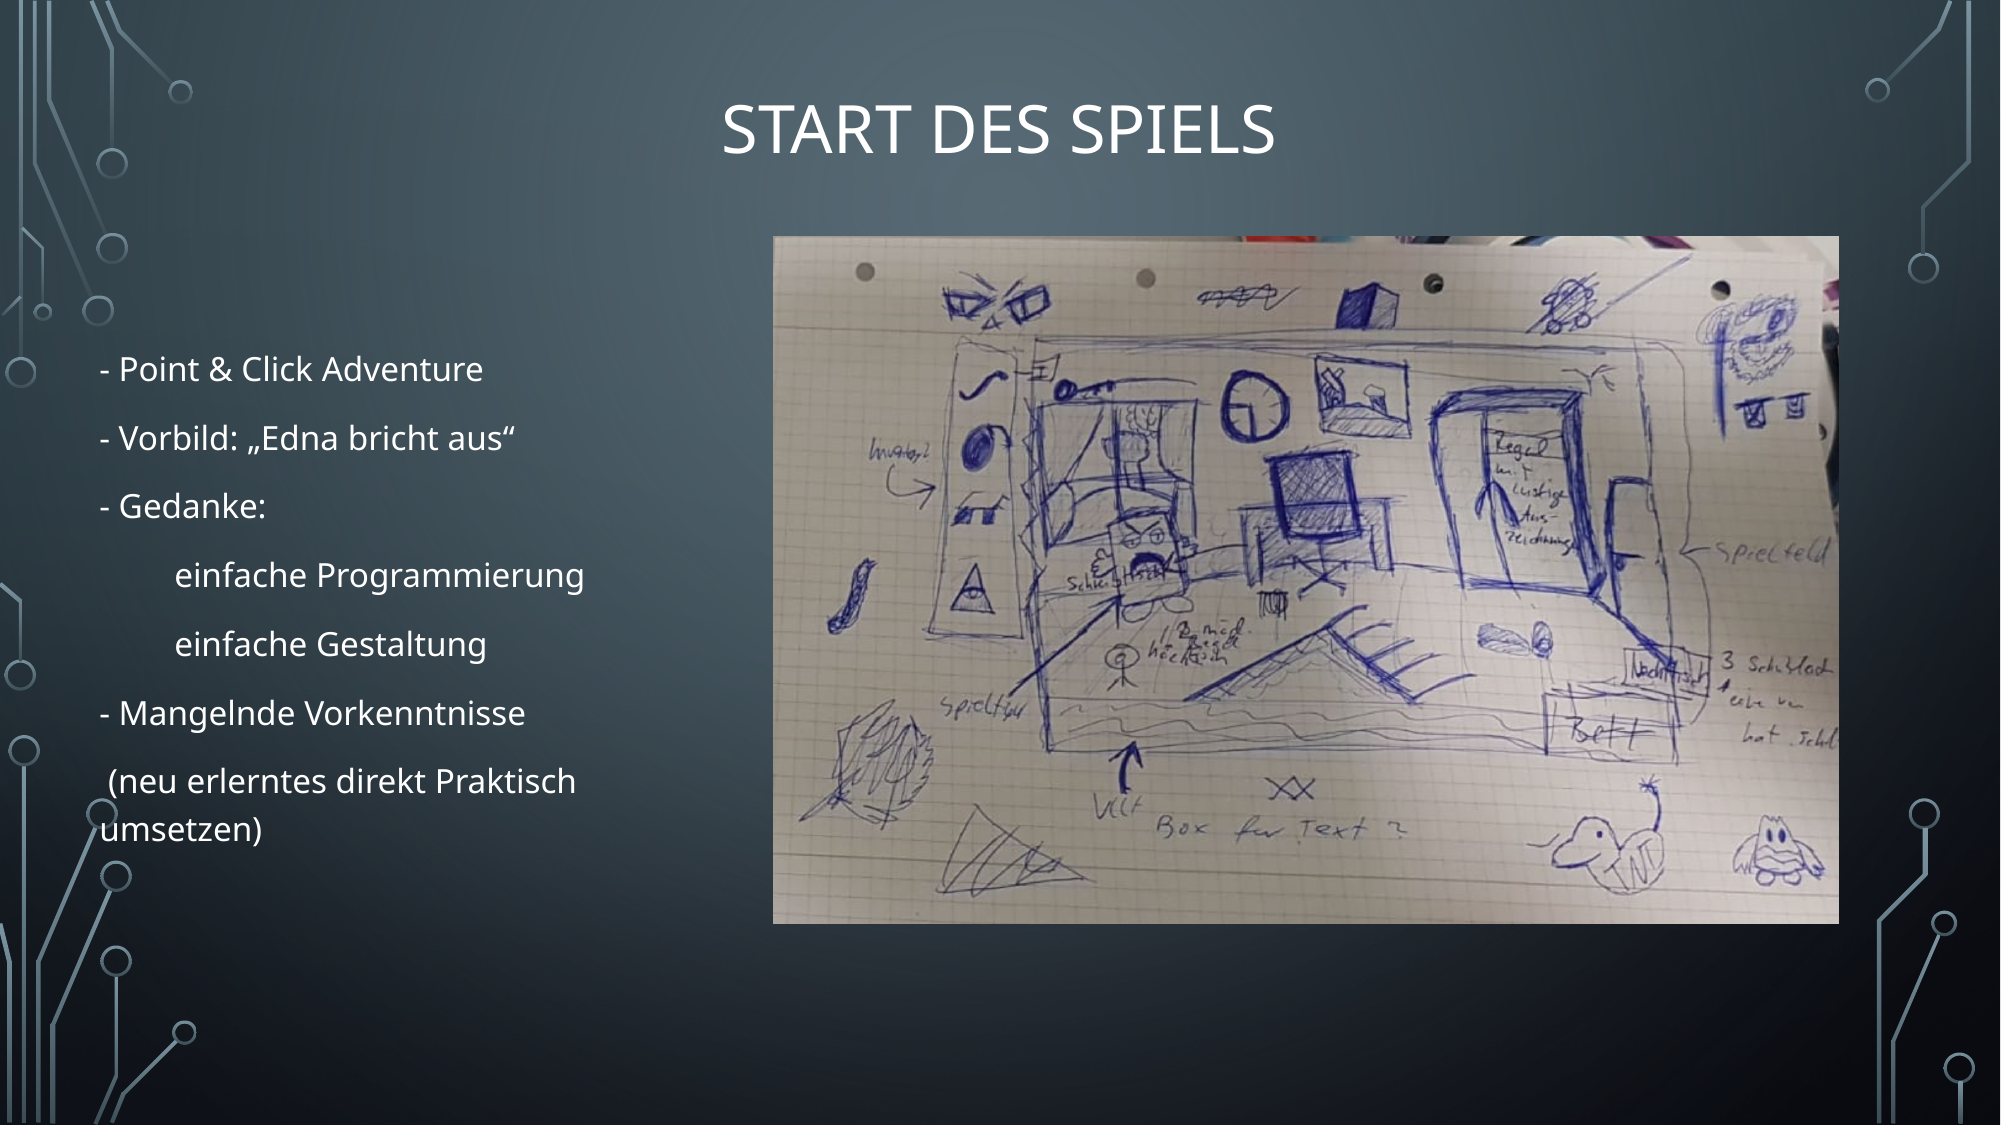

# START des SPIELS
- Point & Click Adventure
- Vorbild: „Edna bricht aus“
- Gedanke:
	einfache Programmierung
	einfache Gestaltung
- Mangelnde Vorkenntnisse
 (neu erlerntes direkt Praktisch umsetzen)